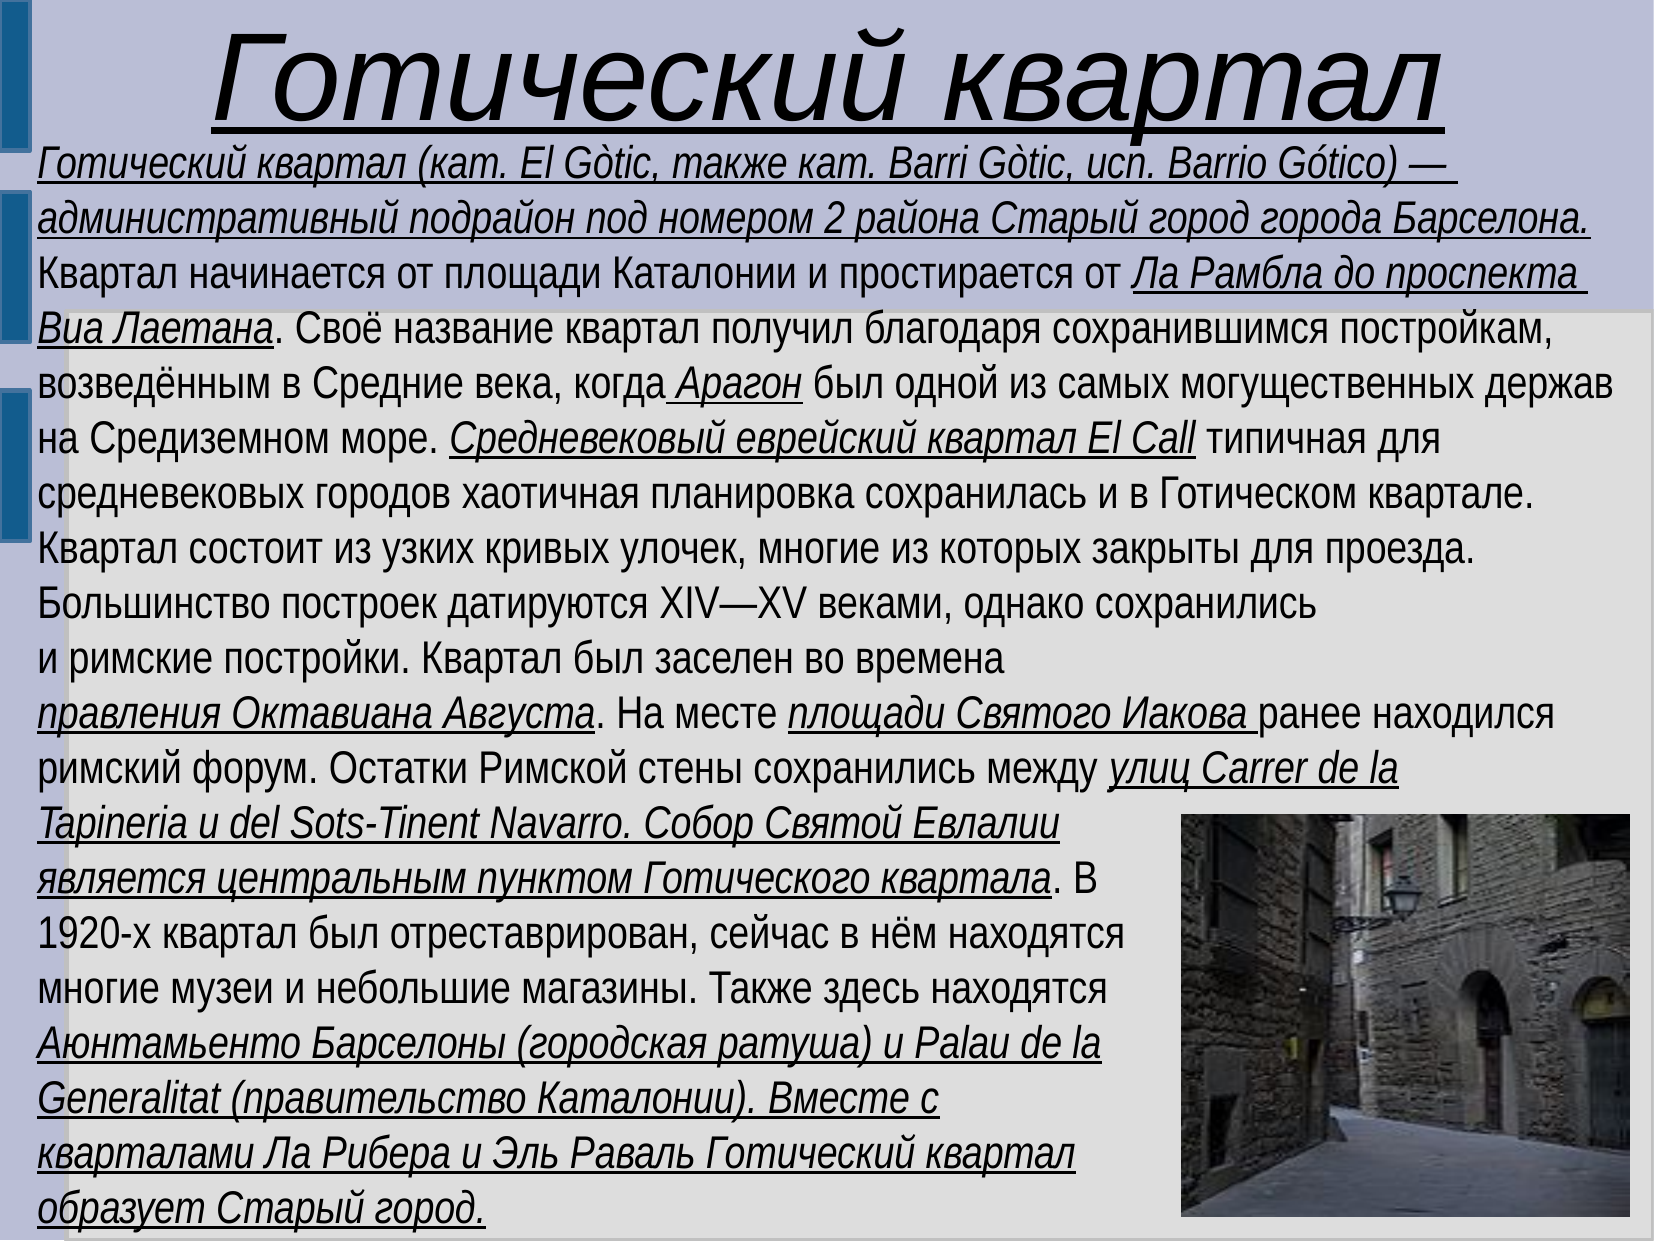

# Готический квартал
Готический квартал (кат. El Gòtic, также кат. Barri Gòtic, исп. Barrio Gótico) —
административный подрайон под номером 2 района Старый город города Барселона.
Квартал начинается от площади Каталонии и простирается от Ла Рамбла до проспекта
Виа Лаетана. Своё название квартал получил благодаря сохранившимся постройкам,
возведённым в Средние века, когда Арагон был одной из самых могущественных держав
на Средиземном море. Средневековый еврейский квартал El Call типичная для
средневековых городов хаотичная планировка сохранилась и в Готическом квартале.
Квартал состоит из узких кривых улочек, многие из которых закрыты для проезда.
Большинство построек датируются XIV—XV веками, однако сохранились
и римские постройки. Квартал был заселен во времена
правления Октавиана Августа. На месте площади Святого Иакова ранее находился
римский форум. Остатки Римской стены сохранились между улиц Carrer de la
Tapineria и del Sots-Tinent Navarro. Собор Святой Евлалии
является центральным пунктом Готического квартала. В
1920-х квартал был отреставрирован, сейчас в нём находятся
многие музеи и небольшие магазины. Также здесь находятся
Аюнтамьенто Барселоны (городская ратуша) и Palau de la
Generalitat (правительство Каталонии). Вместе с
кварталами Ла Рибера и Эль Раваль Готический квартал
образует Старый город.